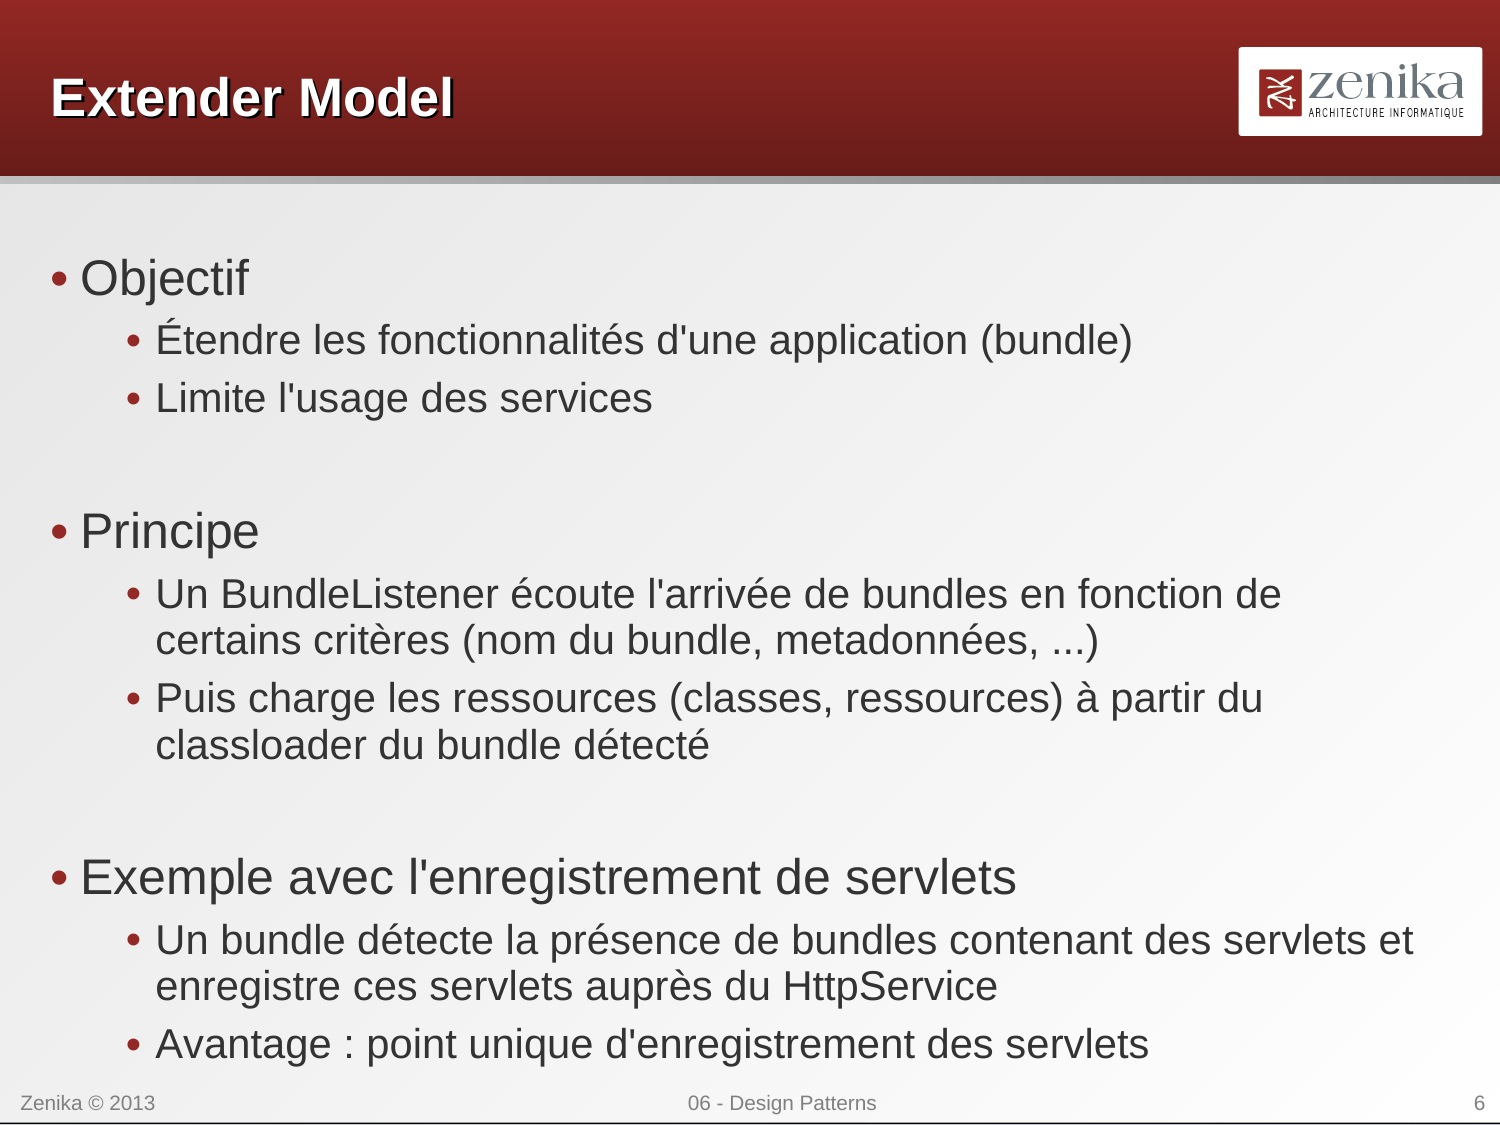

# Extender Model
Objectif
Étendre les fonctionnalités d'une application (bundle)
Limite l'usage des services
Principe
Un BundleListener écoute l'arrivée de bundles en fonction de certains critères (nom du bundle, metadonnées, ...)
Puis charge les ressources (classes, ressources) à partir du classloader du bundle détecté
Exemple avec l'enregistrement de servlets
Un bundle détecte la présence de bundles contenant des servlets et enregistre ces servlets auprès du HttpService
Avantage : point unique d'enregistrement des servlets